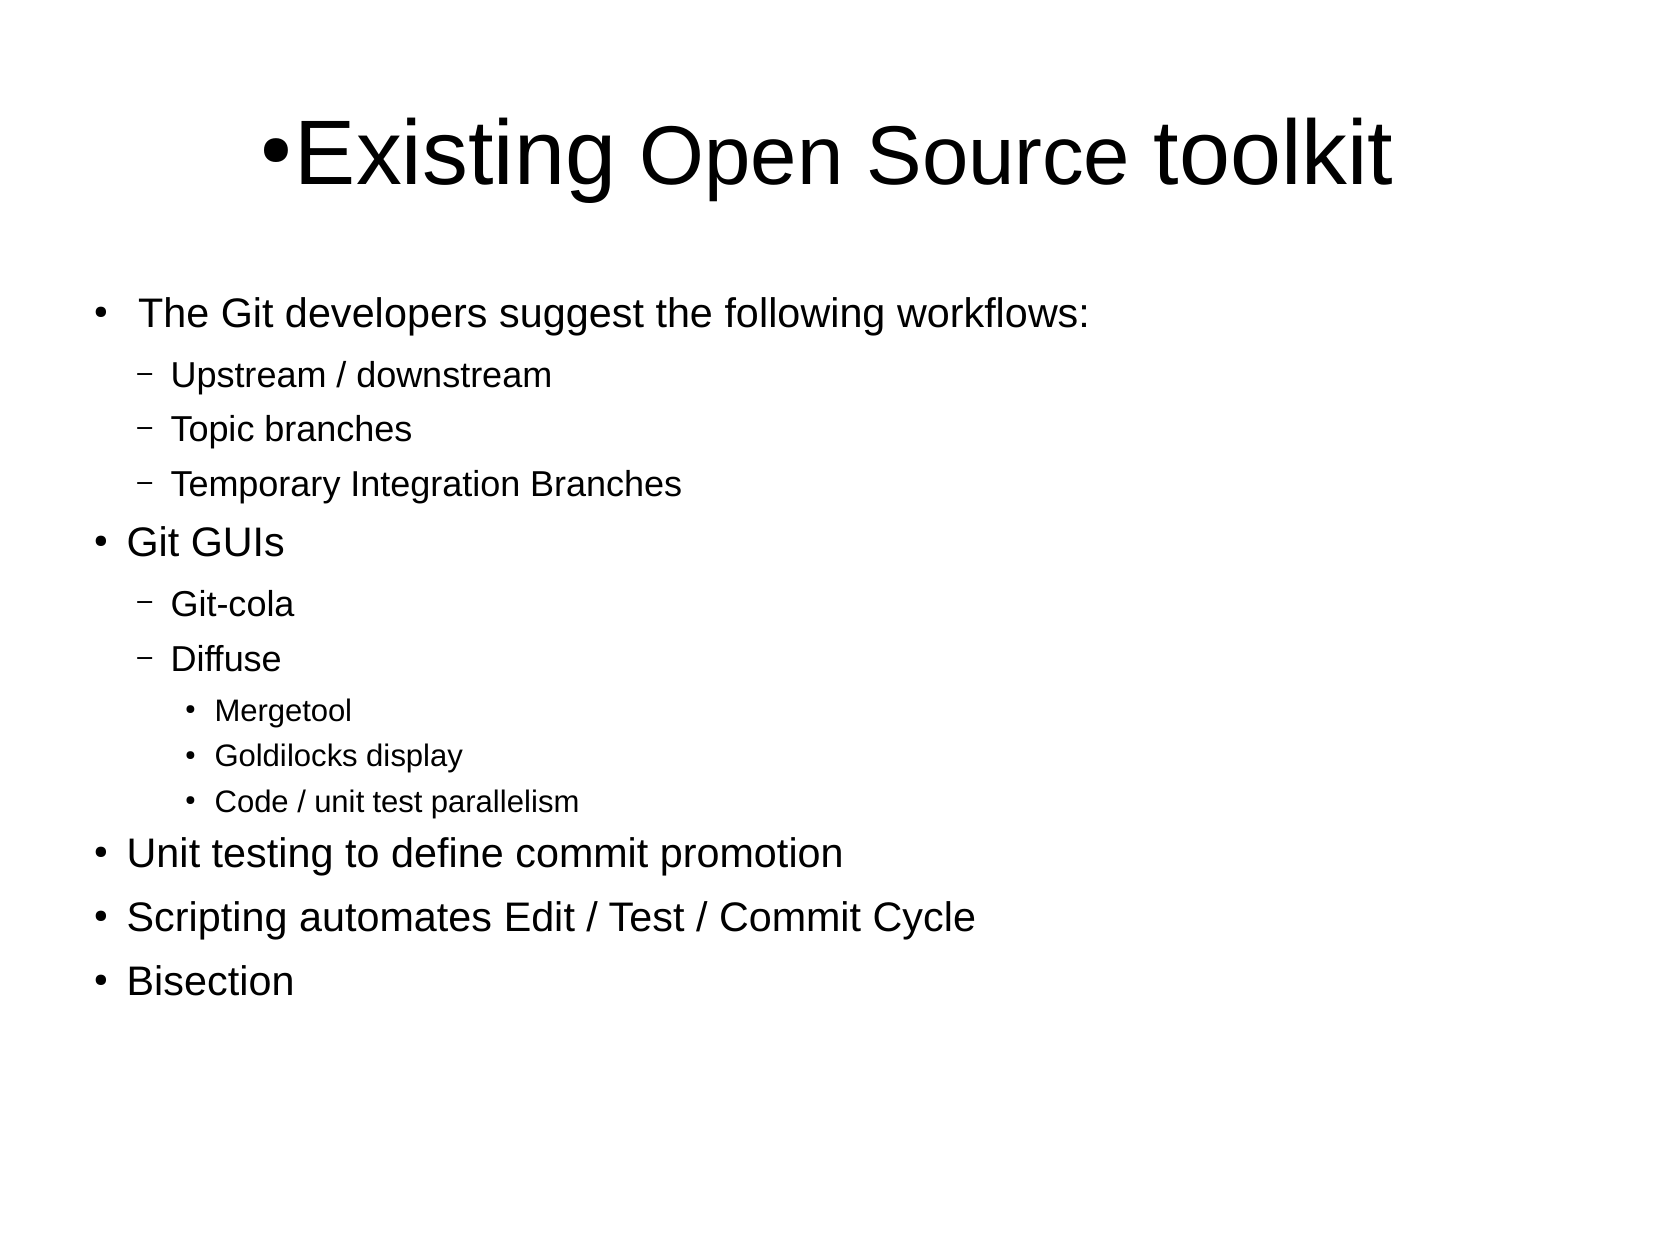

# Existing Open Source toolkit
 The Git developers suggest the following workflows:
Upstream / downstream
Topic branches
Temporary Integration Branches
Git GUIs
Git-cola
Diffuse
Mergetool
Goldilocks display
Code / unit test parallelism
Unit testing to define commit promotion
Scripting automates Edit / Test / Commit Cycle
Bisection